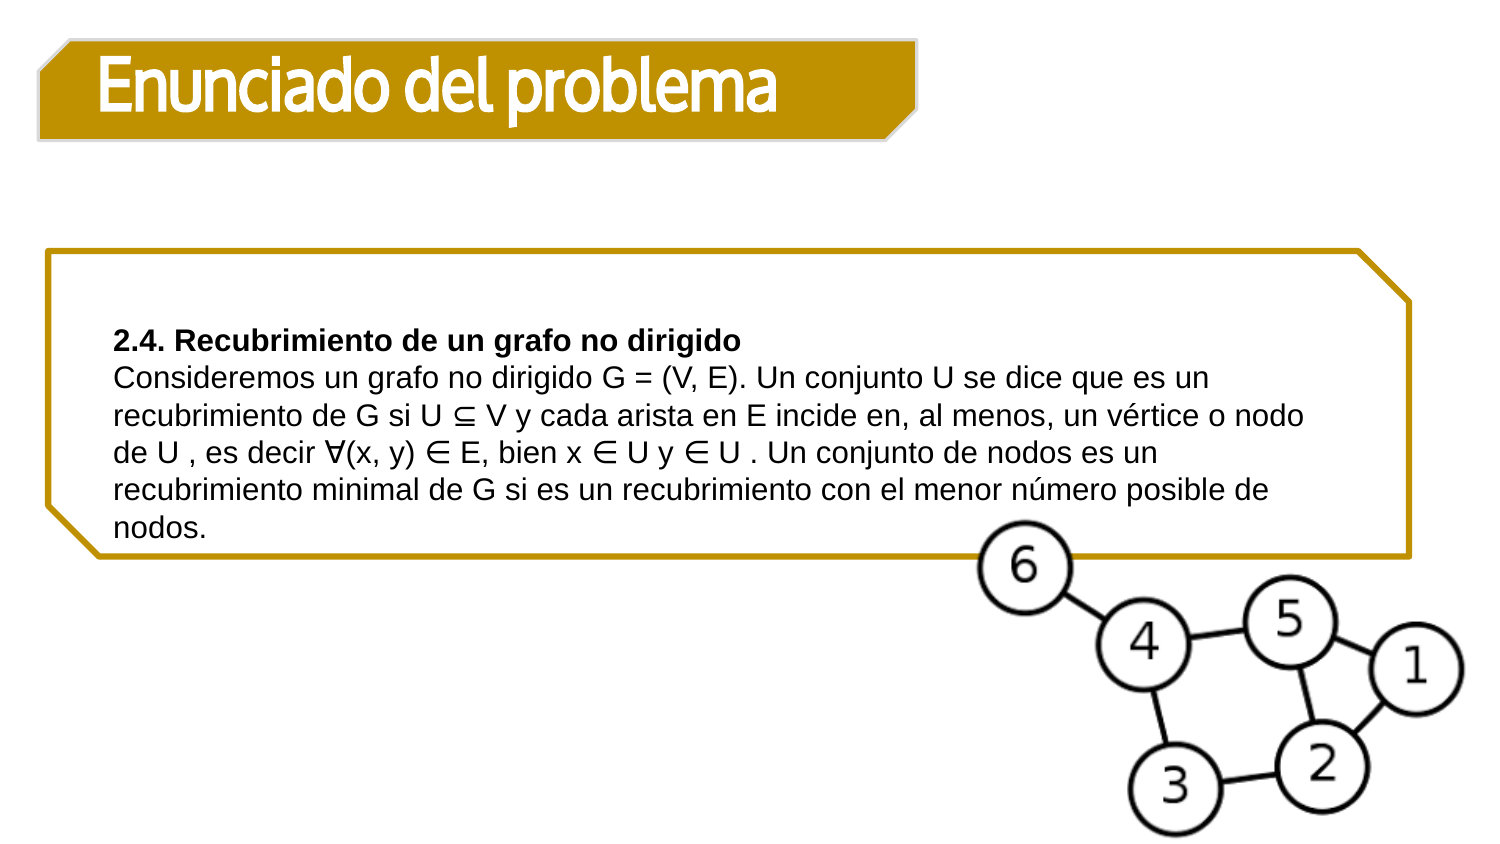

2.4. Recubrimiento de un grafo no dirigido
Consideremos un grafo no dirigido G = (V, E). Un conjunto U se dice que es un recubrimiento de G si U ⊆ V y cada arista en E incide en, al menos, un vértice o nodo de U , es decir ∀(x, y) ∈ E, bien x ∈ U y ∈ U . Un conjunto de nodos es un recubrimiento minimal de G si es un recubrimiento con el menor número posible de nodos.